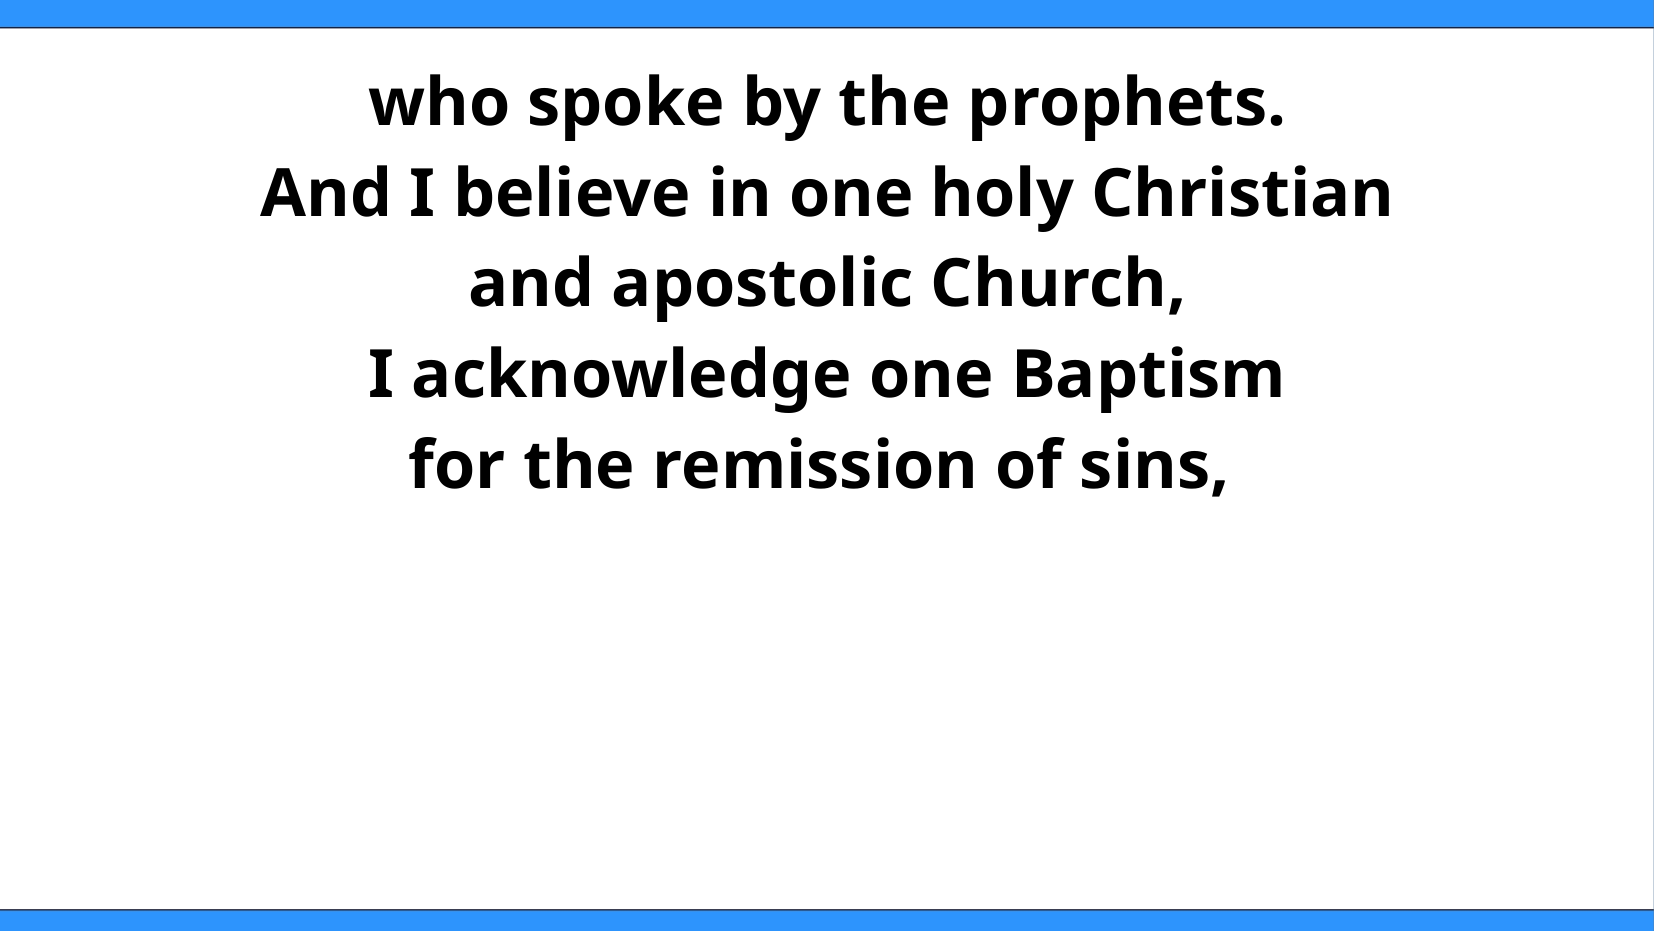

who spoke by the prophets.
And I believe in one holy Christian
and apostolic Church,
I acknowledge one Baptism
for the remission of sins,